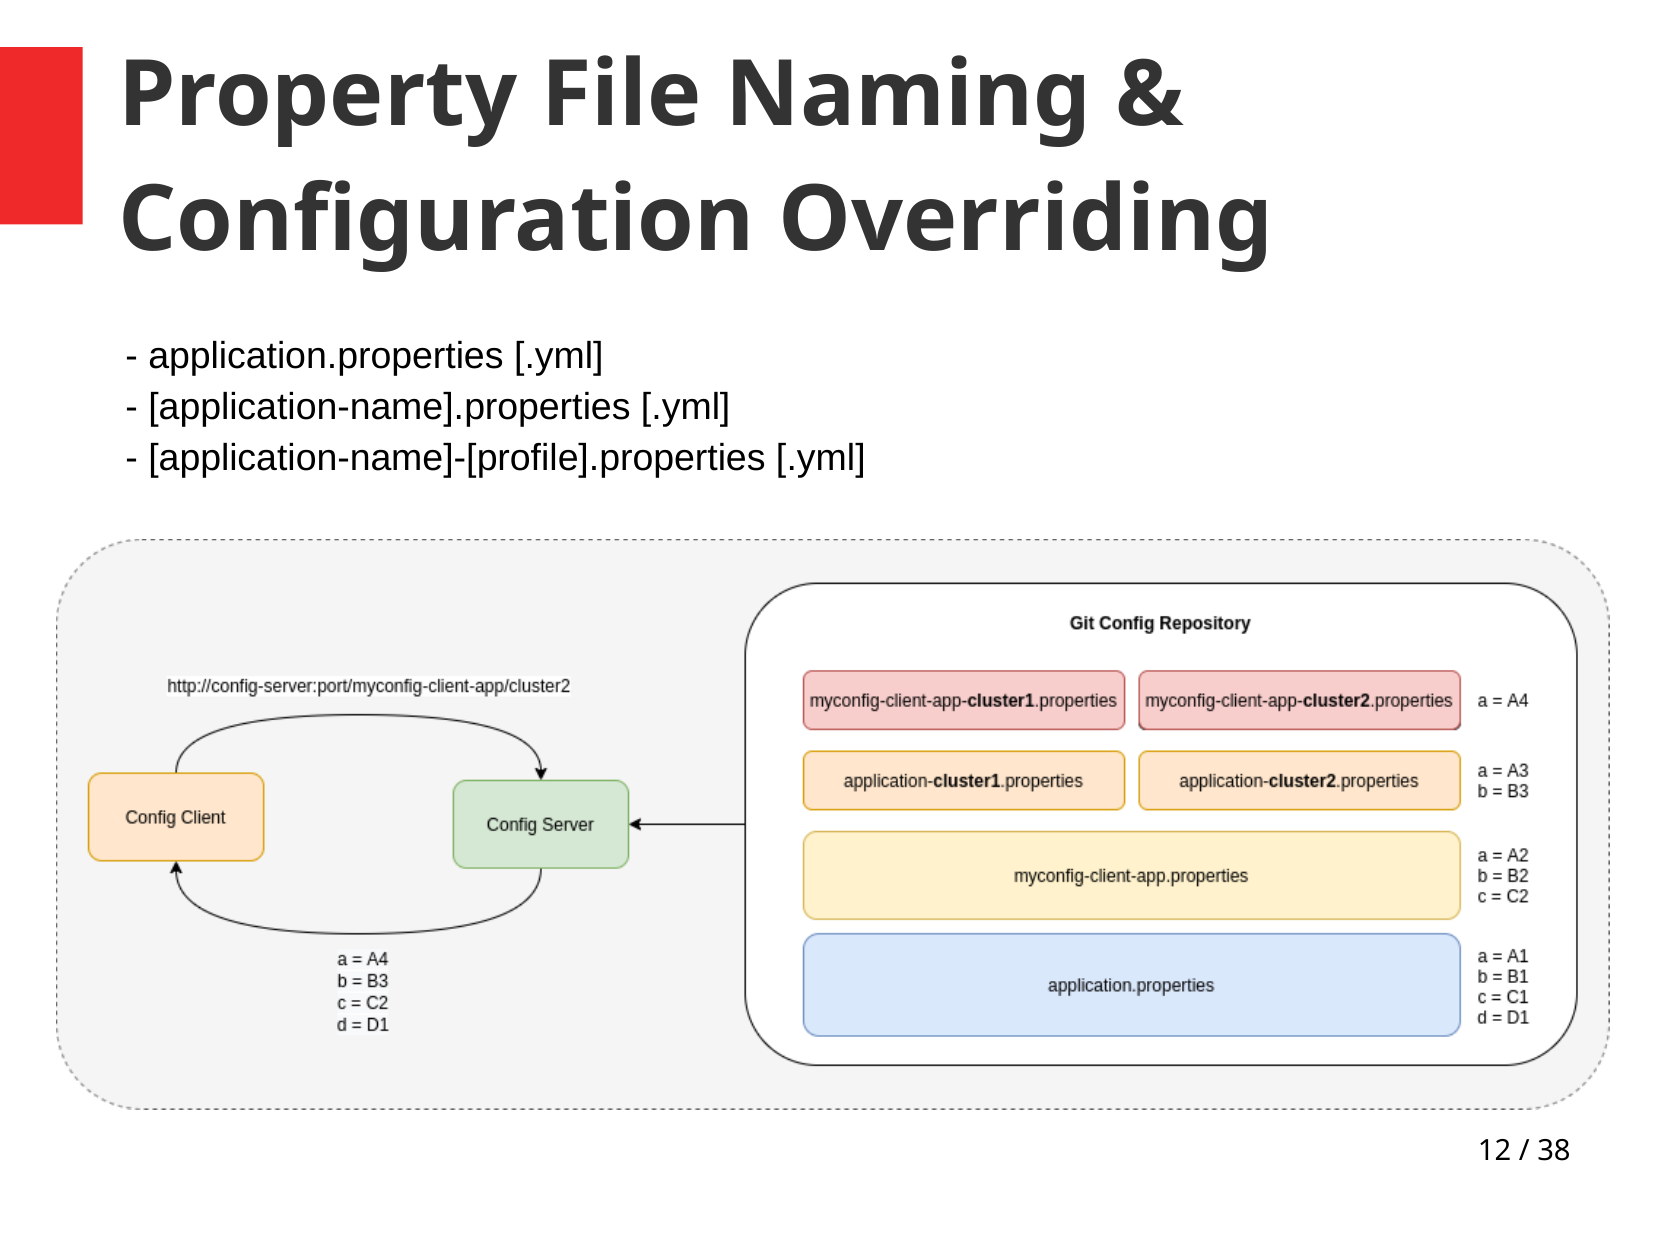

# Property File Naming & Configuration Overriding
- application.properties [.yml]
- [application-name].properties [.yml]
- [application-name]-[profile].properties [.yml]
12